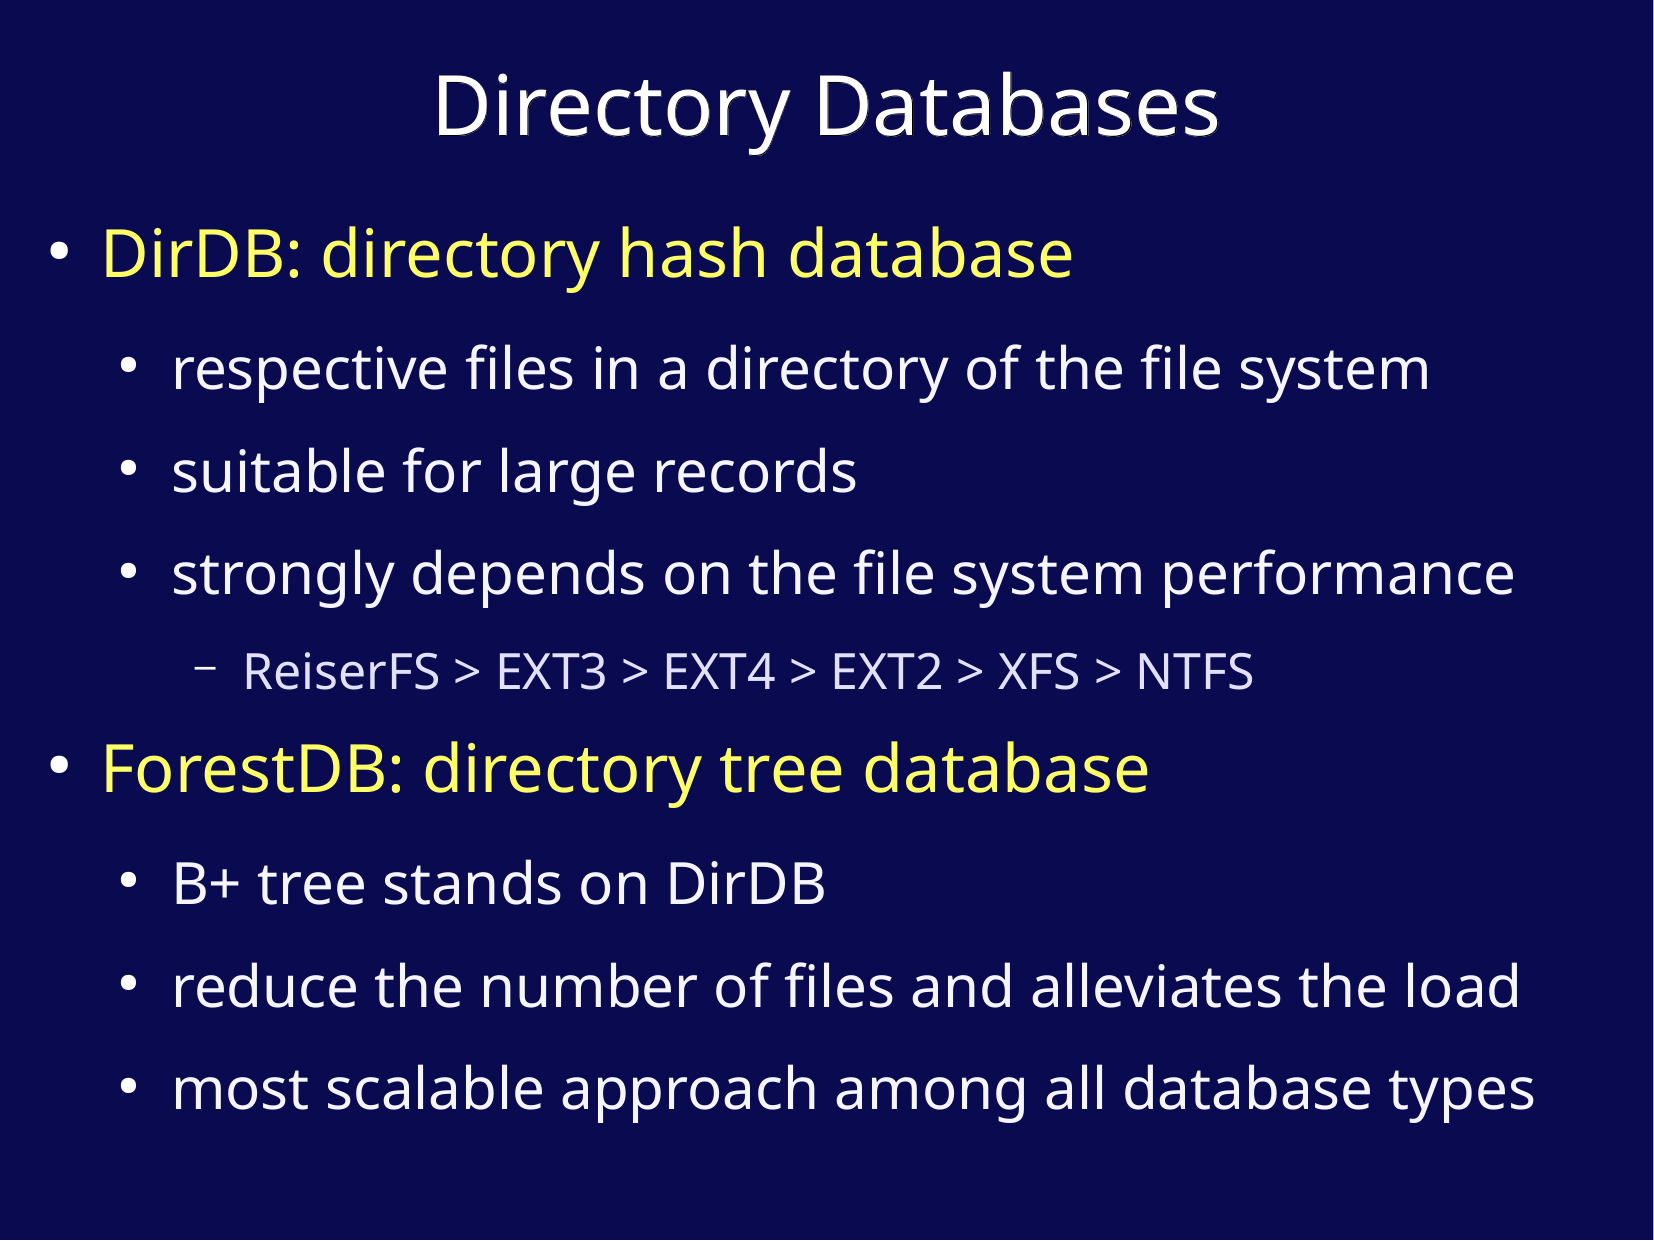

# Directory Databases
DirDB: directory hash database
respective files in a directory of the file system
suitable for large records
strongly depends on the file system performance
ReiserFS > EXT3 > EXT4 > EXT2 > XFS > NTFS
ForestDB: directory tree database
B+ tree stands on DirDB
reduce the number of files and alleviates the load
most scalable approach among all database types